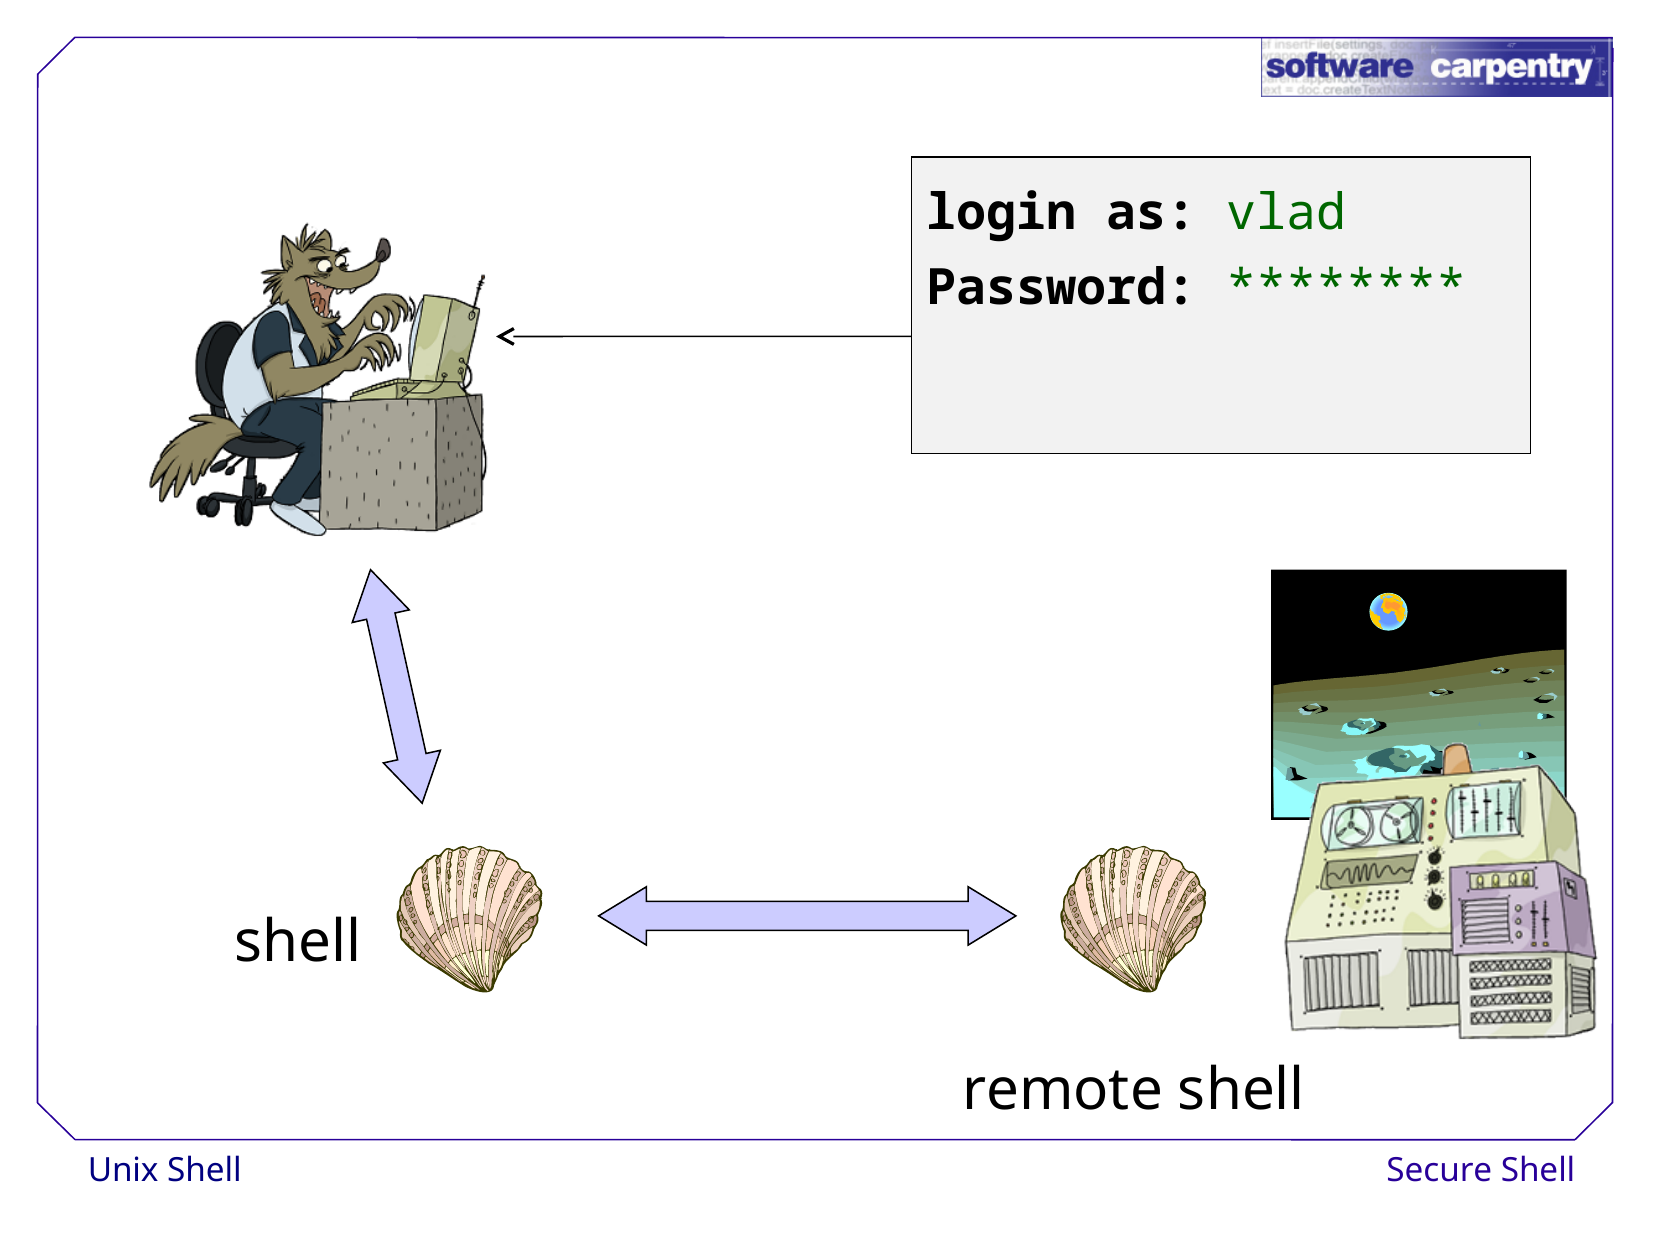

login as: vlad
Password: ********
shell
remote shell